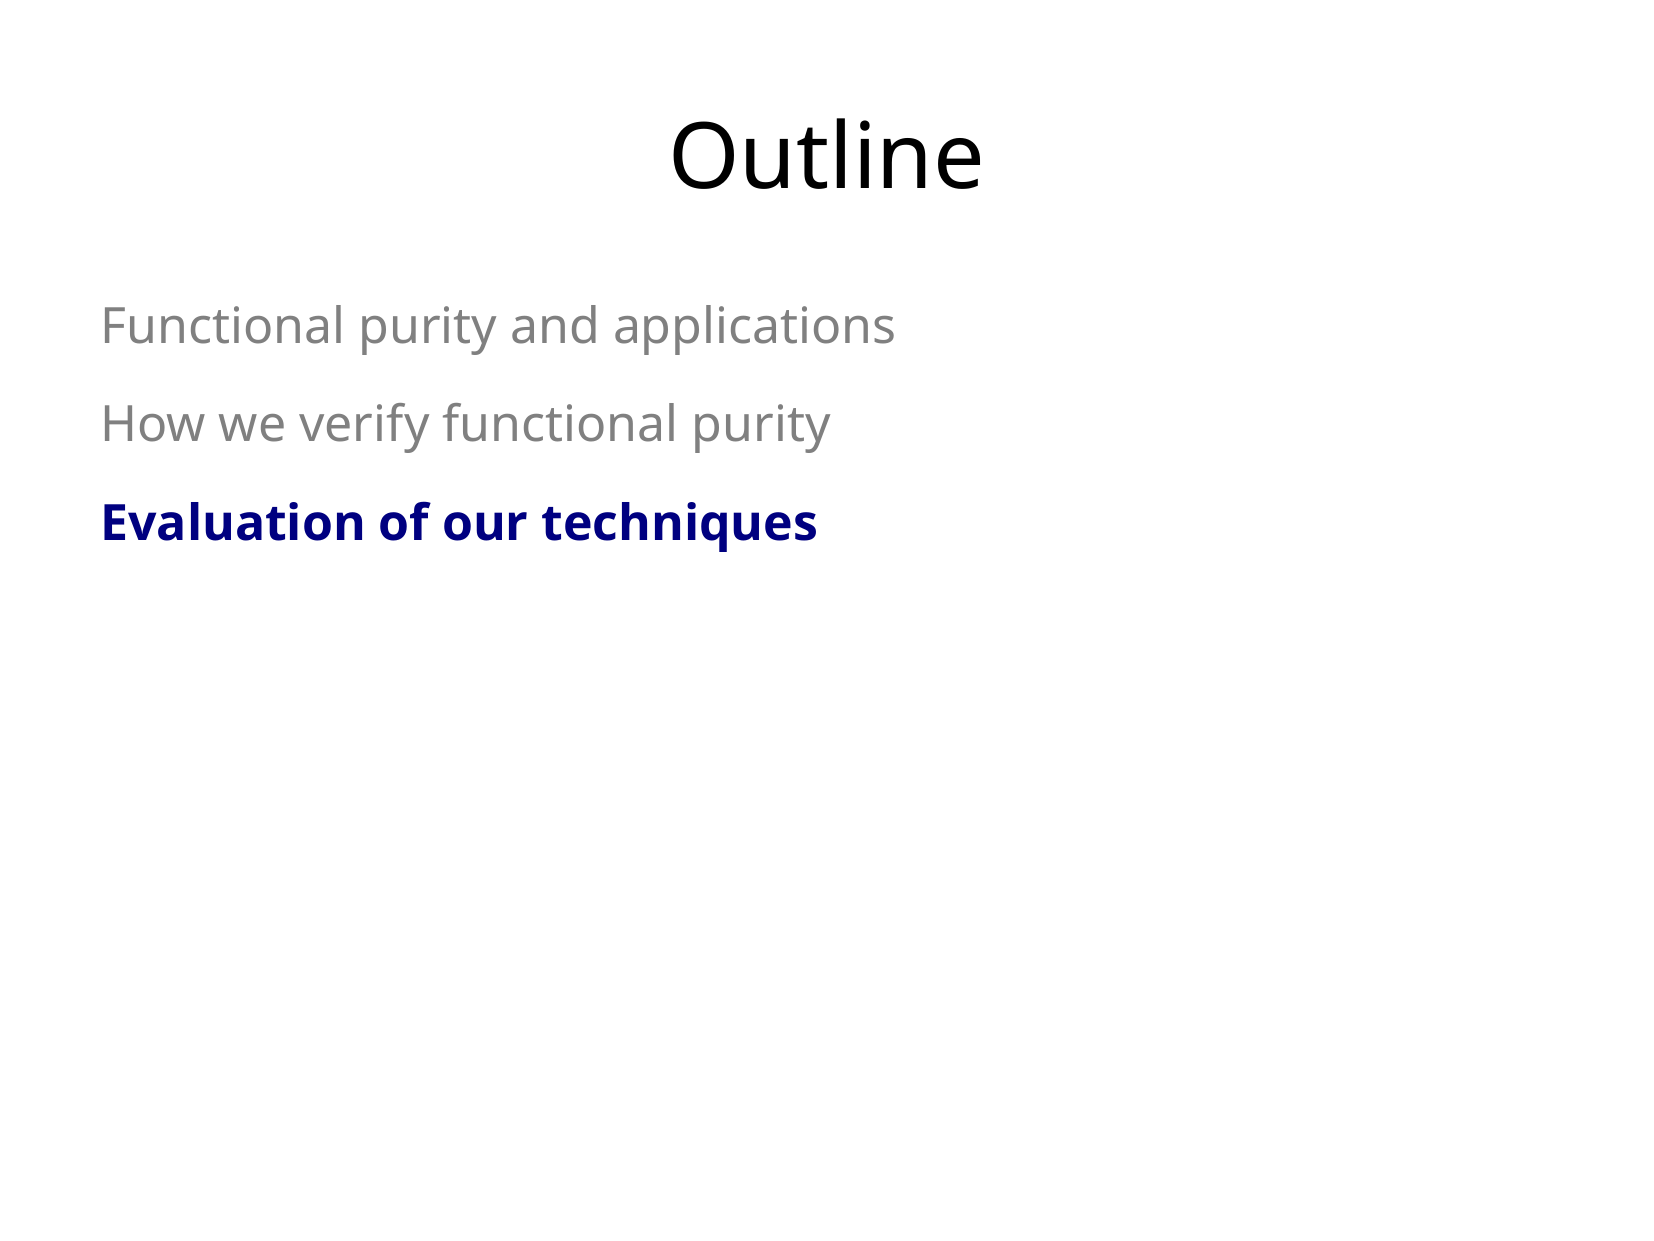

# Outline
Functional purity and applications
How we verify functional purity
Evaluation of our techniques